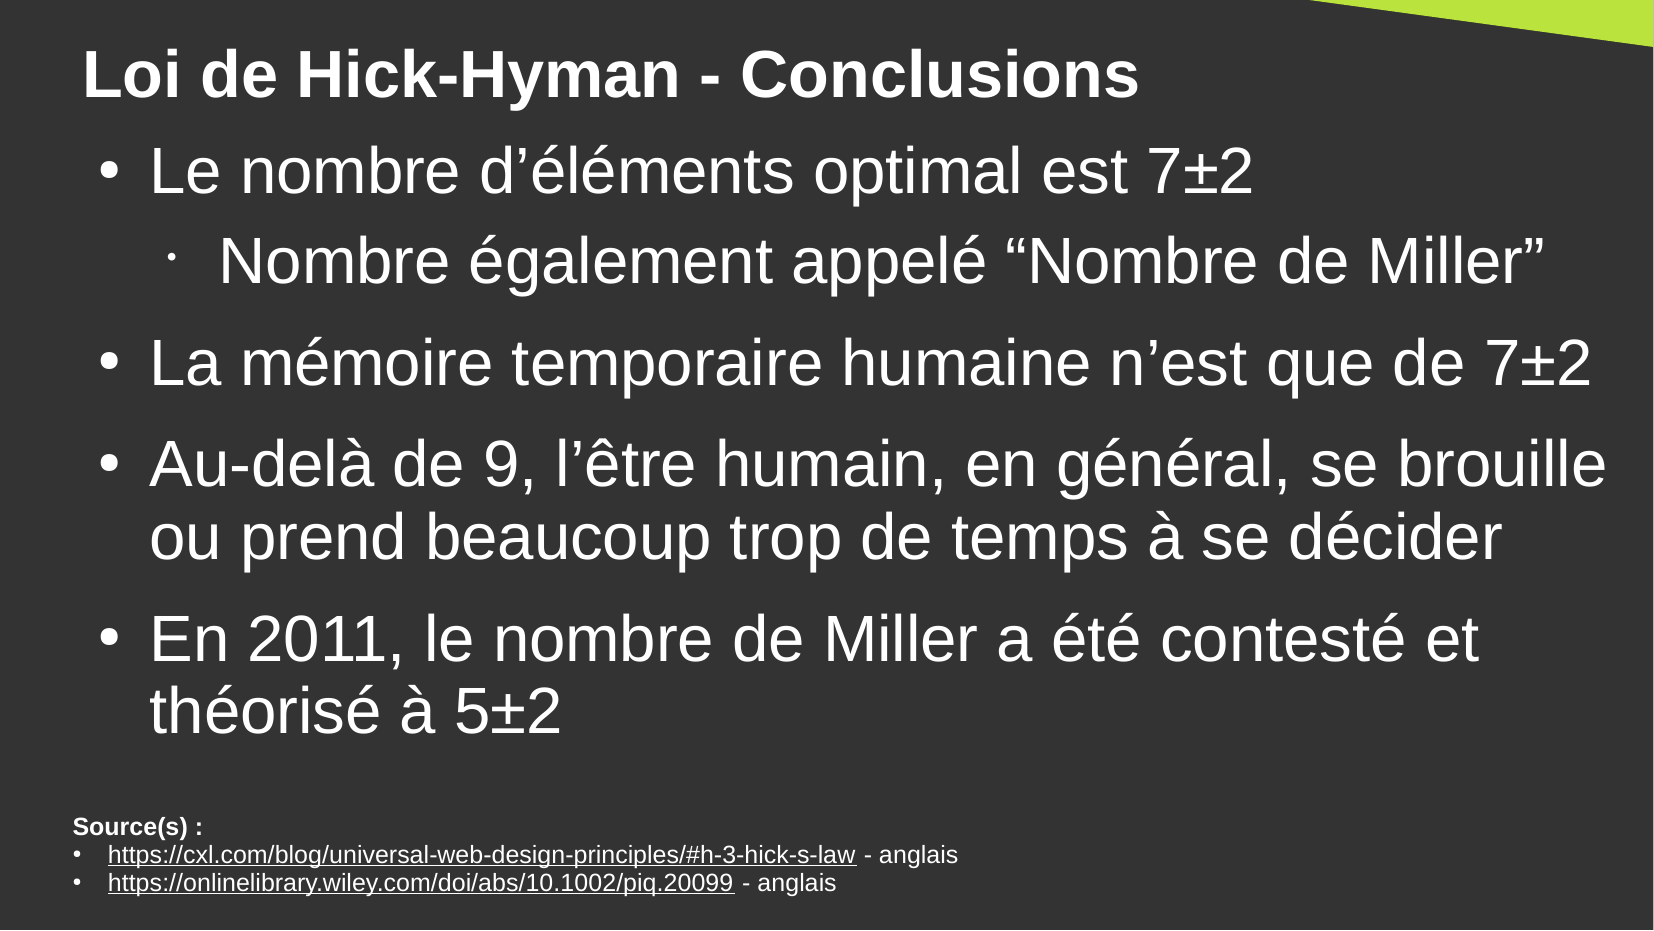

# Loi de Hick-Hyman - Conclusions
Le nombre d’éléments optimal est 7±2
Nombre également appelé “Nombre de Miller”
La mémoire temporaire humaine n’est que de 7±2
Au-delà de 9, l’être humain, en général, se brouille ou prend beaucoup trop de temps à se décider
En 2011, le nombre de Miller a été contesté et théorisé à 5±2
Source(s) :
https://cxl.com/blog/universal-web-design-principles/#h-3-hick-s-law - anglais
https://onlinelibrary.wiley.com/doi/abs/10.1002/piq.20099 - anglais